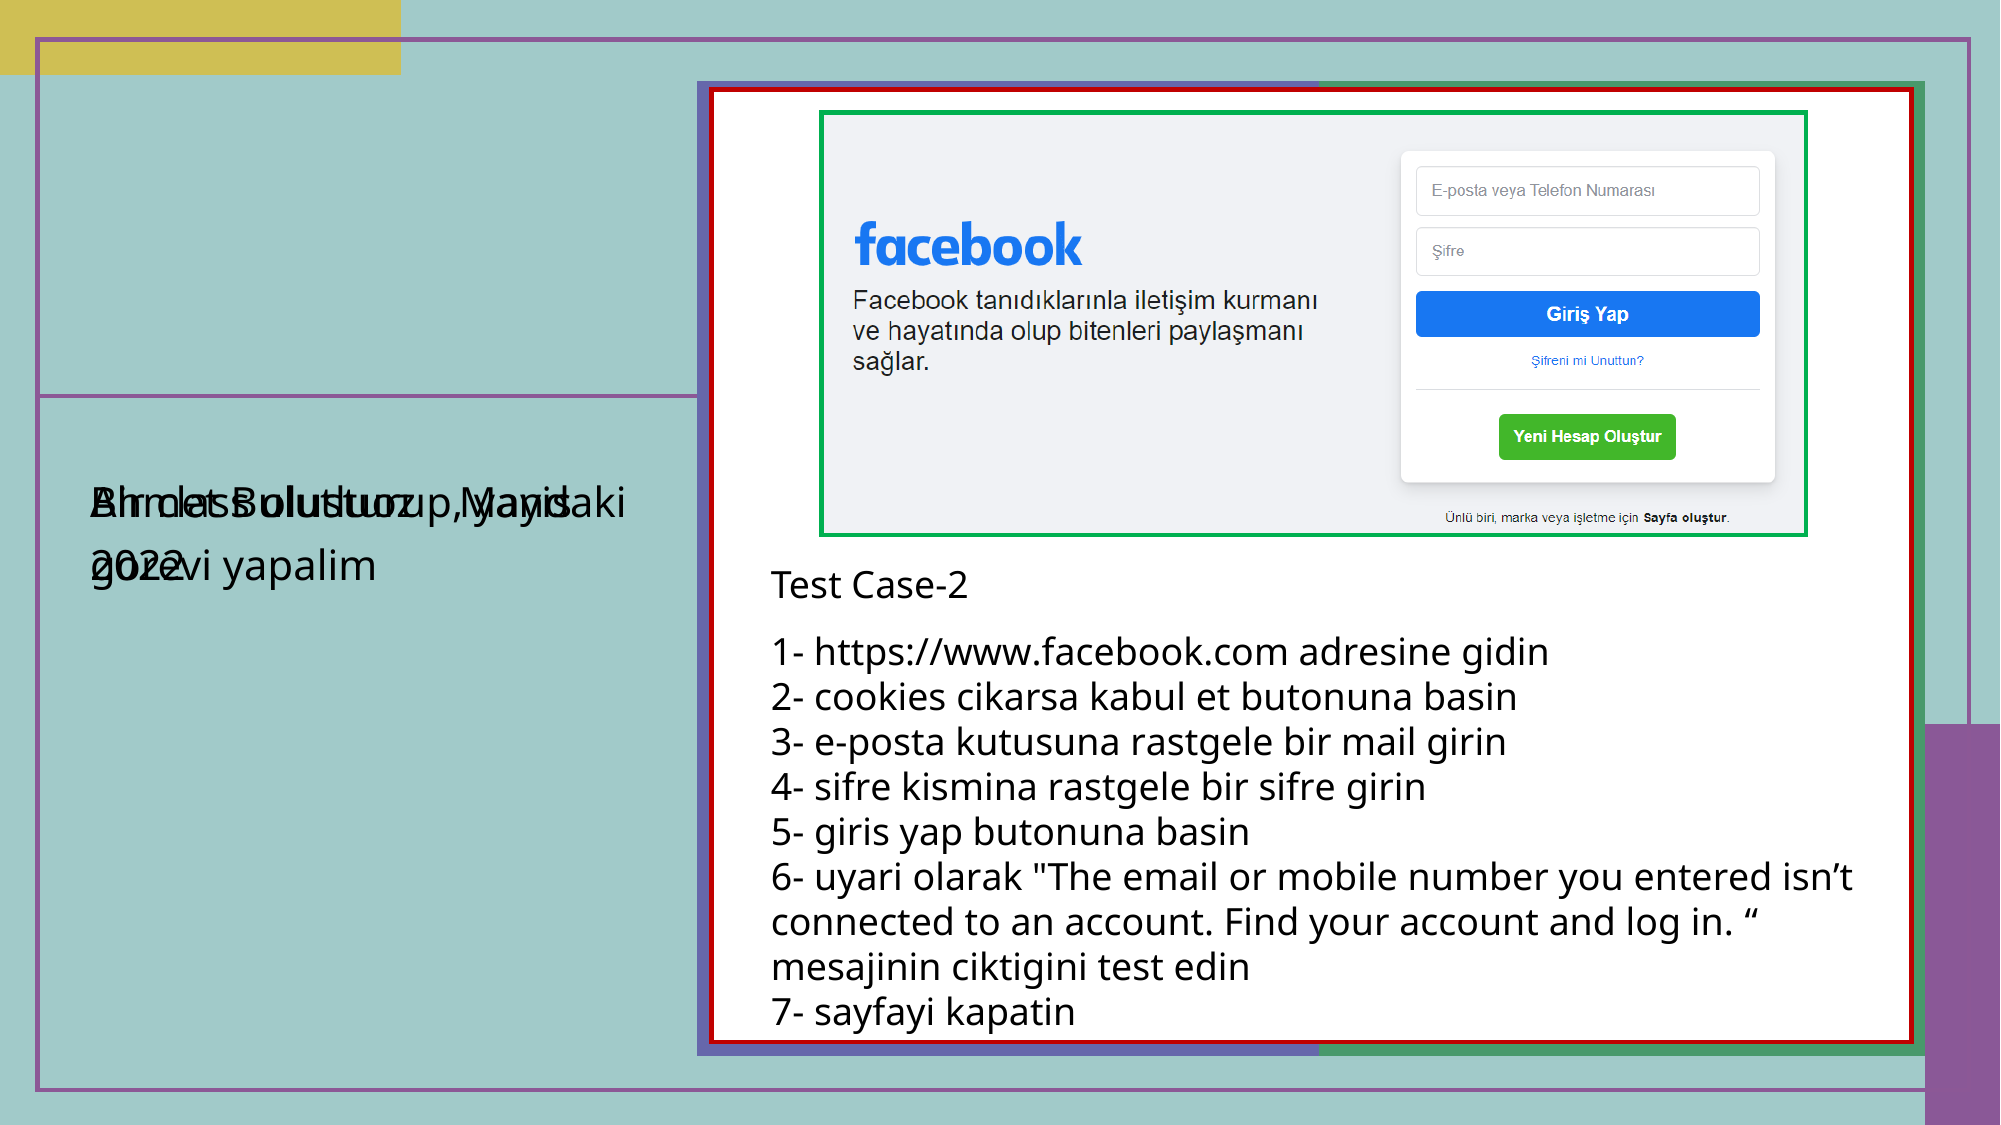

# Test2
Bir class olusturup, yandaki gorevi yapalim
Ahmet Bulutluoz Mayis 2022
Test Case-2
1- https://www.facebook.com adresine gidin
2- cookies cikarsa kabul et butonuna basin
3- e-posta kutusuna rastgele bir mail girin
4- sifre kismina rastgele bir sifre girin
5- giris yap butonuna basin
6- uyari olarak "The email or mobile number you entered isn’t connected to an account. Find your account and log in. “ mesajinin ciktigini test edin
7- sayfayi kapatin